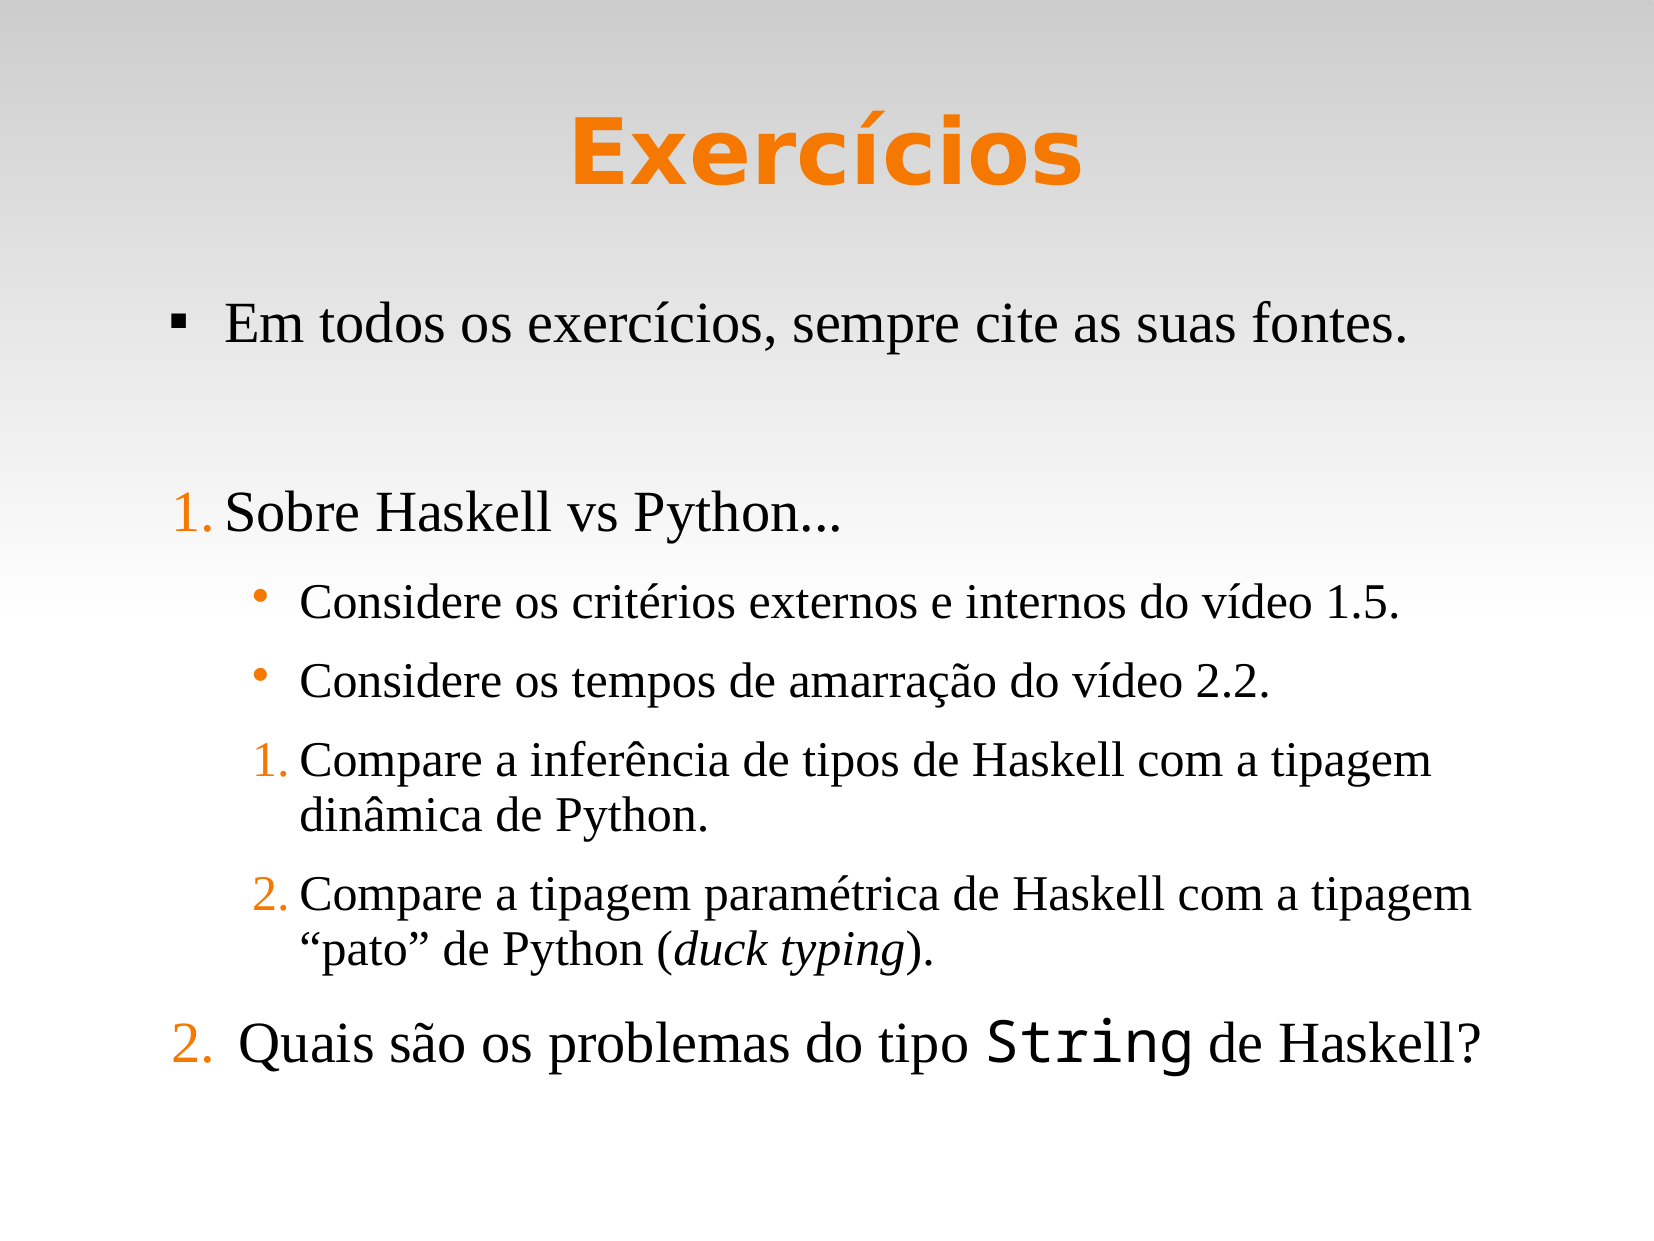

# Exercícios
Em todos os exercícios, sempre cite as suas fontes.
Sobre Haskell vs Python...
Considere os critérios externos e internos do vídeo 1.5.
Considere os tempos de amarração do vídeo 2.2.
Compare a inferência de tipos de Haskell com a tipagem dinâmica de Python.
Compare a tipagem paramétrica de Haskell com a tipagem “pato” de Python (duck typing).
 Quais são os problemas do tipo String de Haskell?